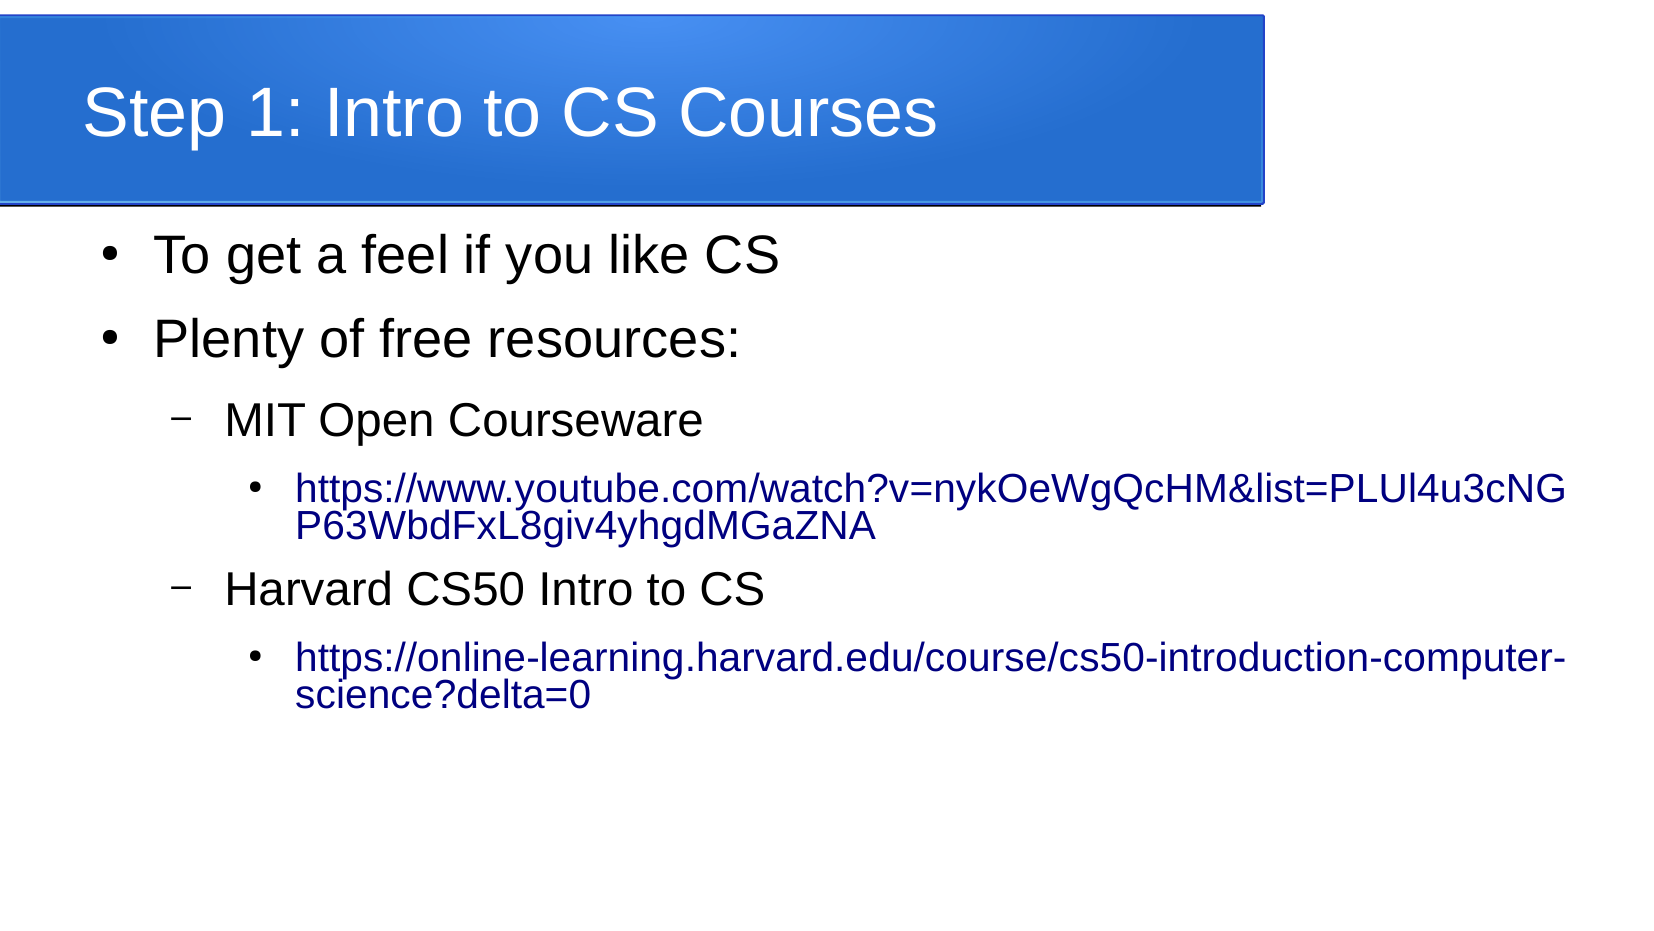

# Step 1: Intro to CS Courses
To get a feel if you like CS
Plenty of free resources:
MIT Open Courseware
https://www.youtube.com/watch?v=nykOeWgQcHM&list=PLUl4u3cNGP63WbdFxL8giv4yhgdMGaZNA
Harvard CS50 Intro to CS
https://online-learning.harvard.edu/course/cs50-introduction-computer-science?delta=0